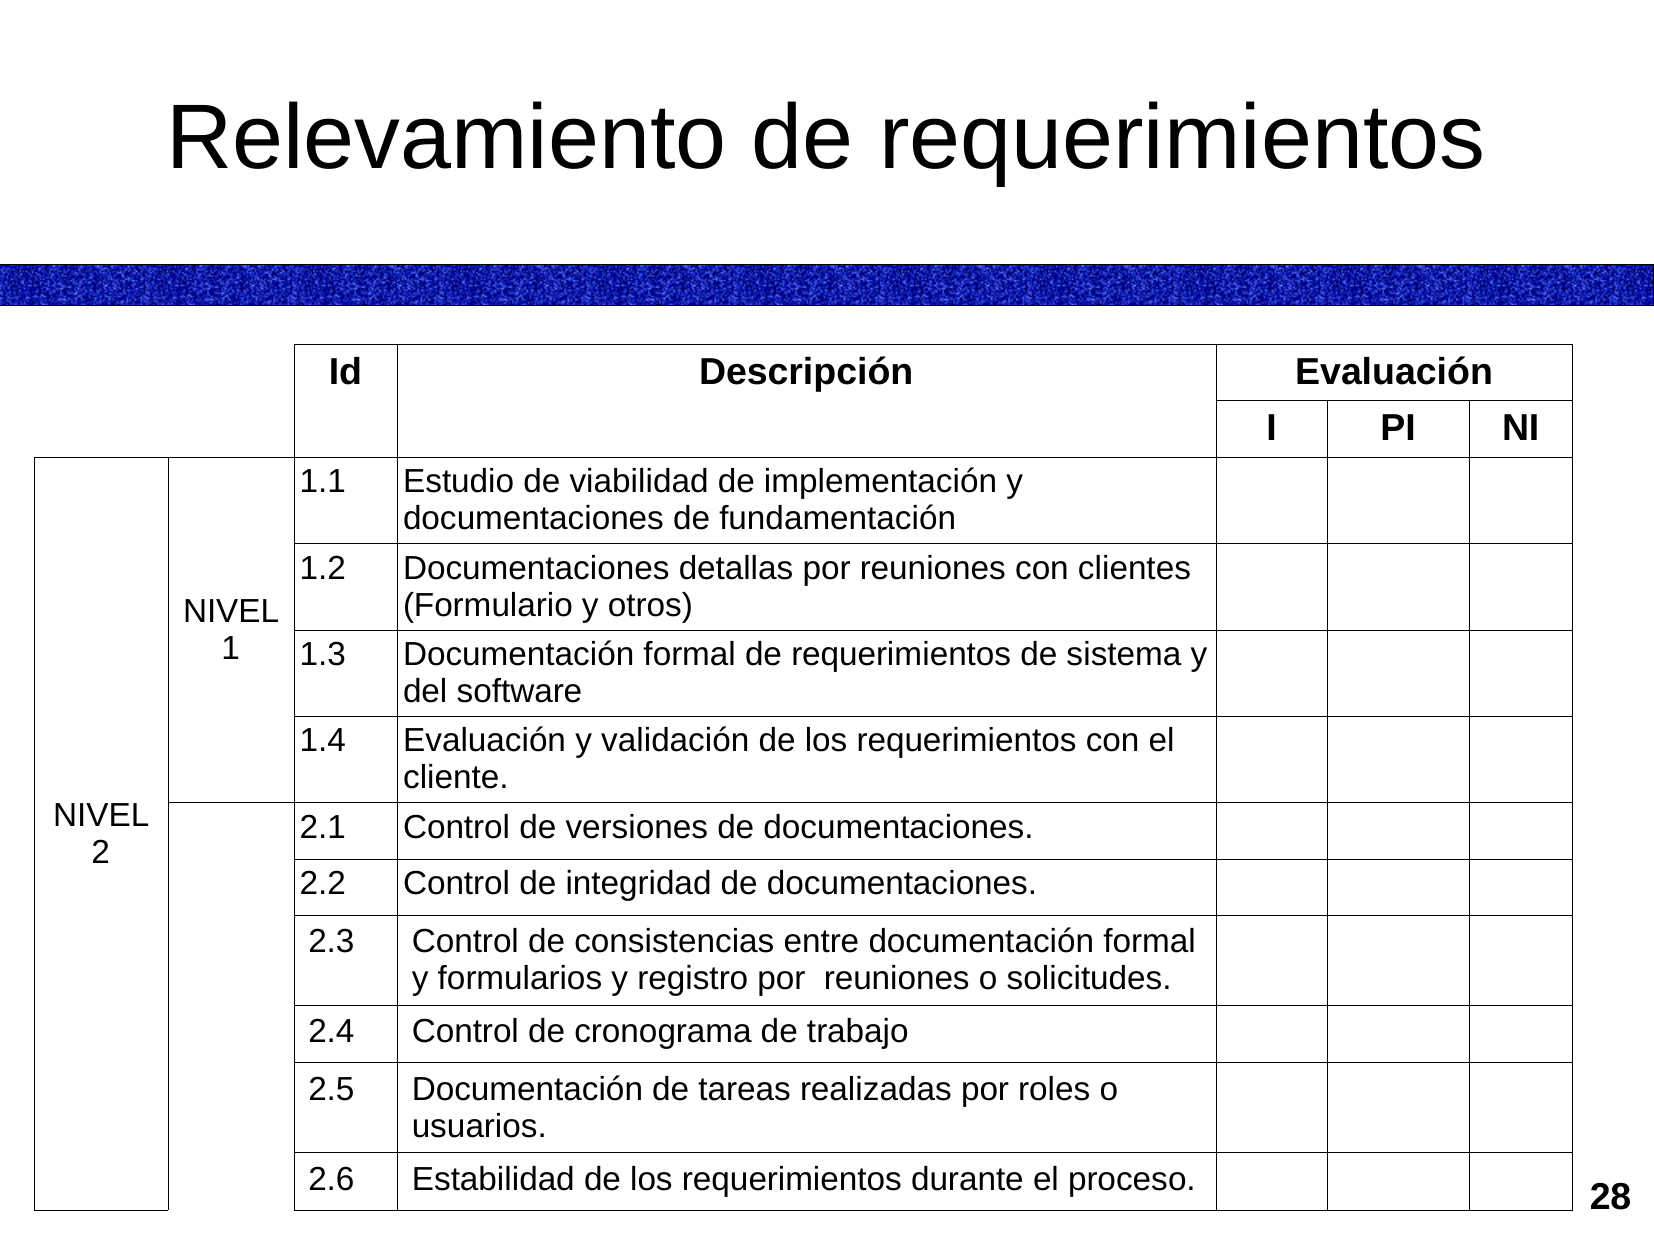

# Relevamiento de requerimientos
| | | Id | Descripción | Evaluación | | |
| --- | --- | --- | --- | --- | --- | --- |
| | | | | I | PI | NI |
| NIVEL 2 | NIVEL 1 | 1.1 | Estudio de viabilidad de implementación y documentaciones de fundamentación | | | |
| | | 1.2 | Documentaciones detallas por reuniones con clientes (Formulario y otros) | | | |
| | | 1.3 | Documentación formal de requerimientos de sistema y del software | | | |
| | | 1.4 | Evaluación y validación de los requerimientos con el cliente. | | | |
| | | 2.1 | Control de versiones de documentaciones. | | | |
| | | 2.2 | Control de integridad de documentaciones. | | | |
| | | 2.3 | Control de consistencias entre documentación formal y formularios y registro por reuniones o solicitudes. | | | |
| | | 2.4 | Control de cronograma de trabajo | | | |
| | | 2.5 | Documentación de tareas realizadas por roles o usuarios. | | | |
| | | 2.6 | Estabilidad de los requerimientos durante el proceso. | | | |